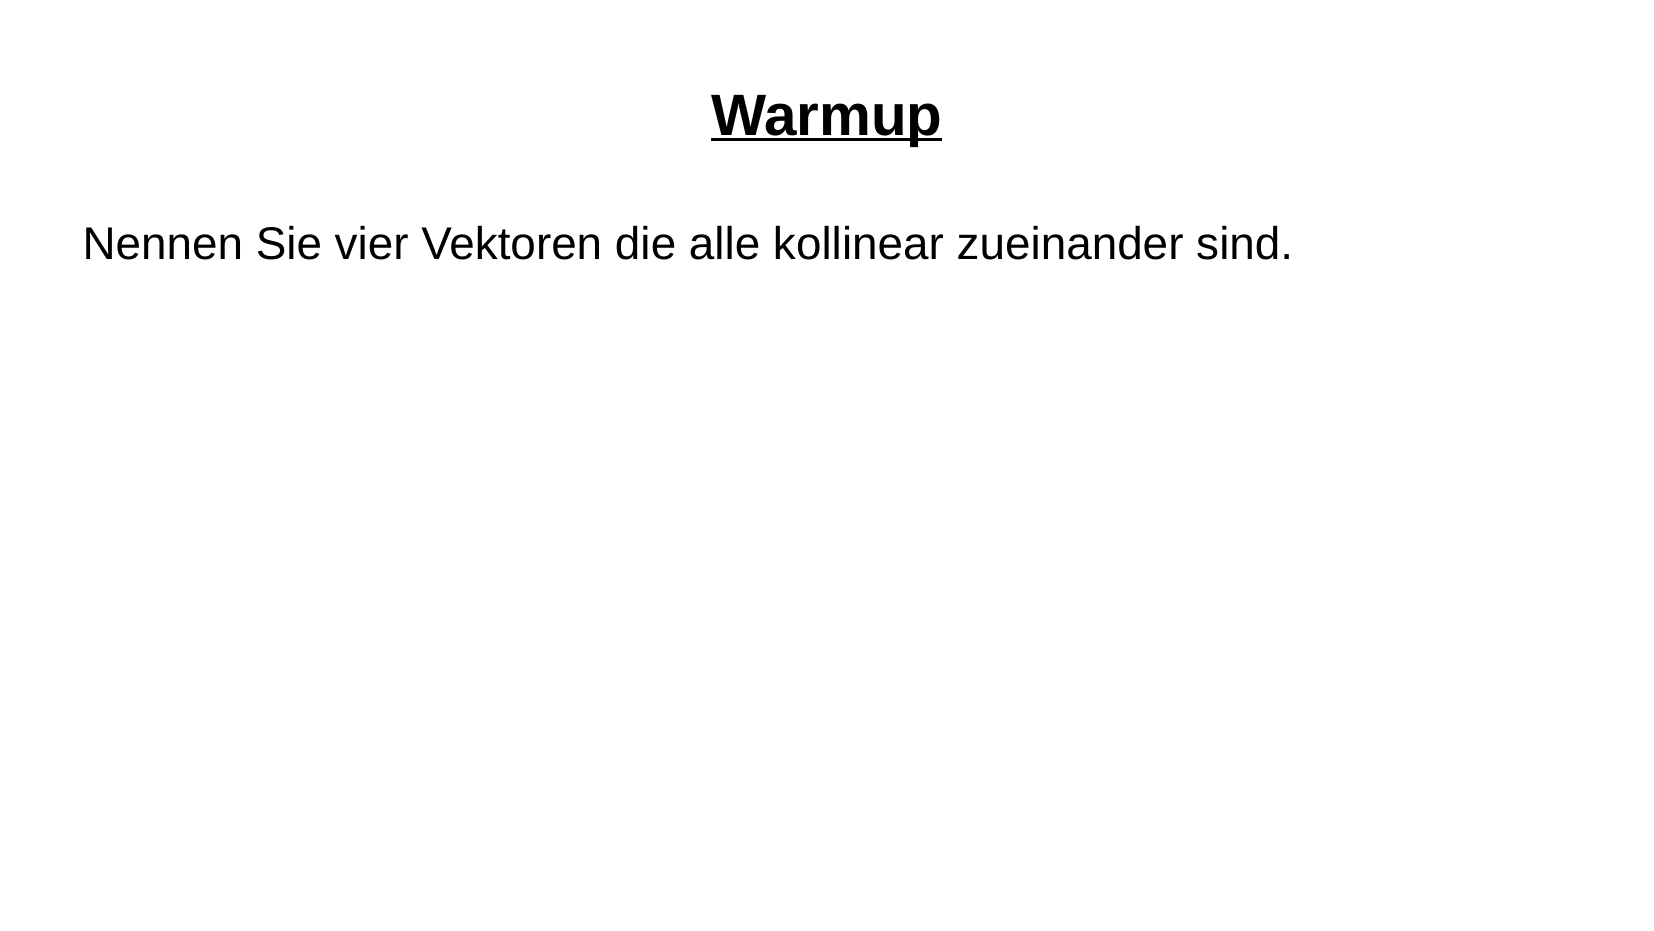

# Warmup
Nennen Sie vier Vektoren die alle kollinear zueinander sind.